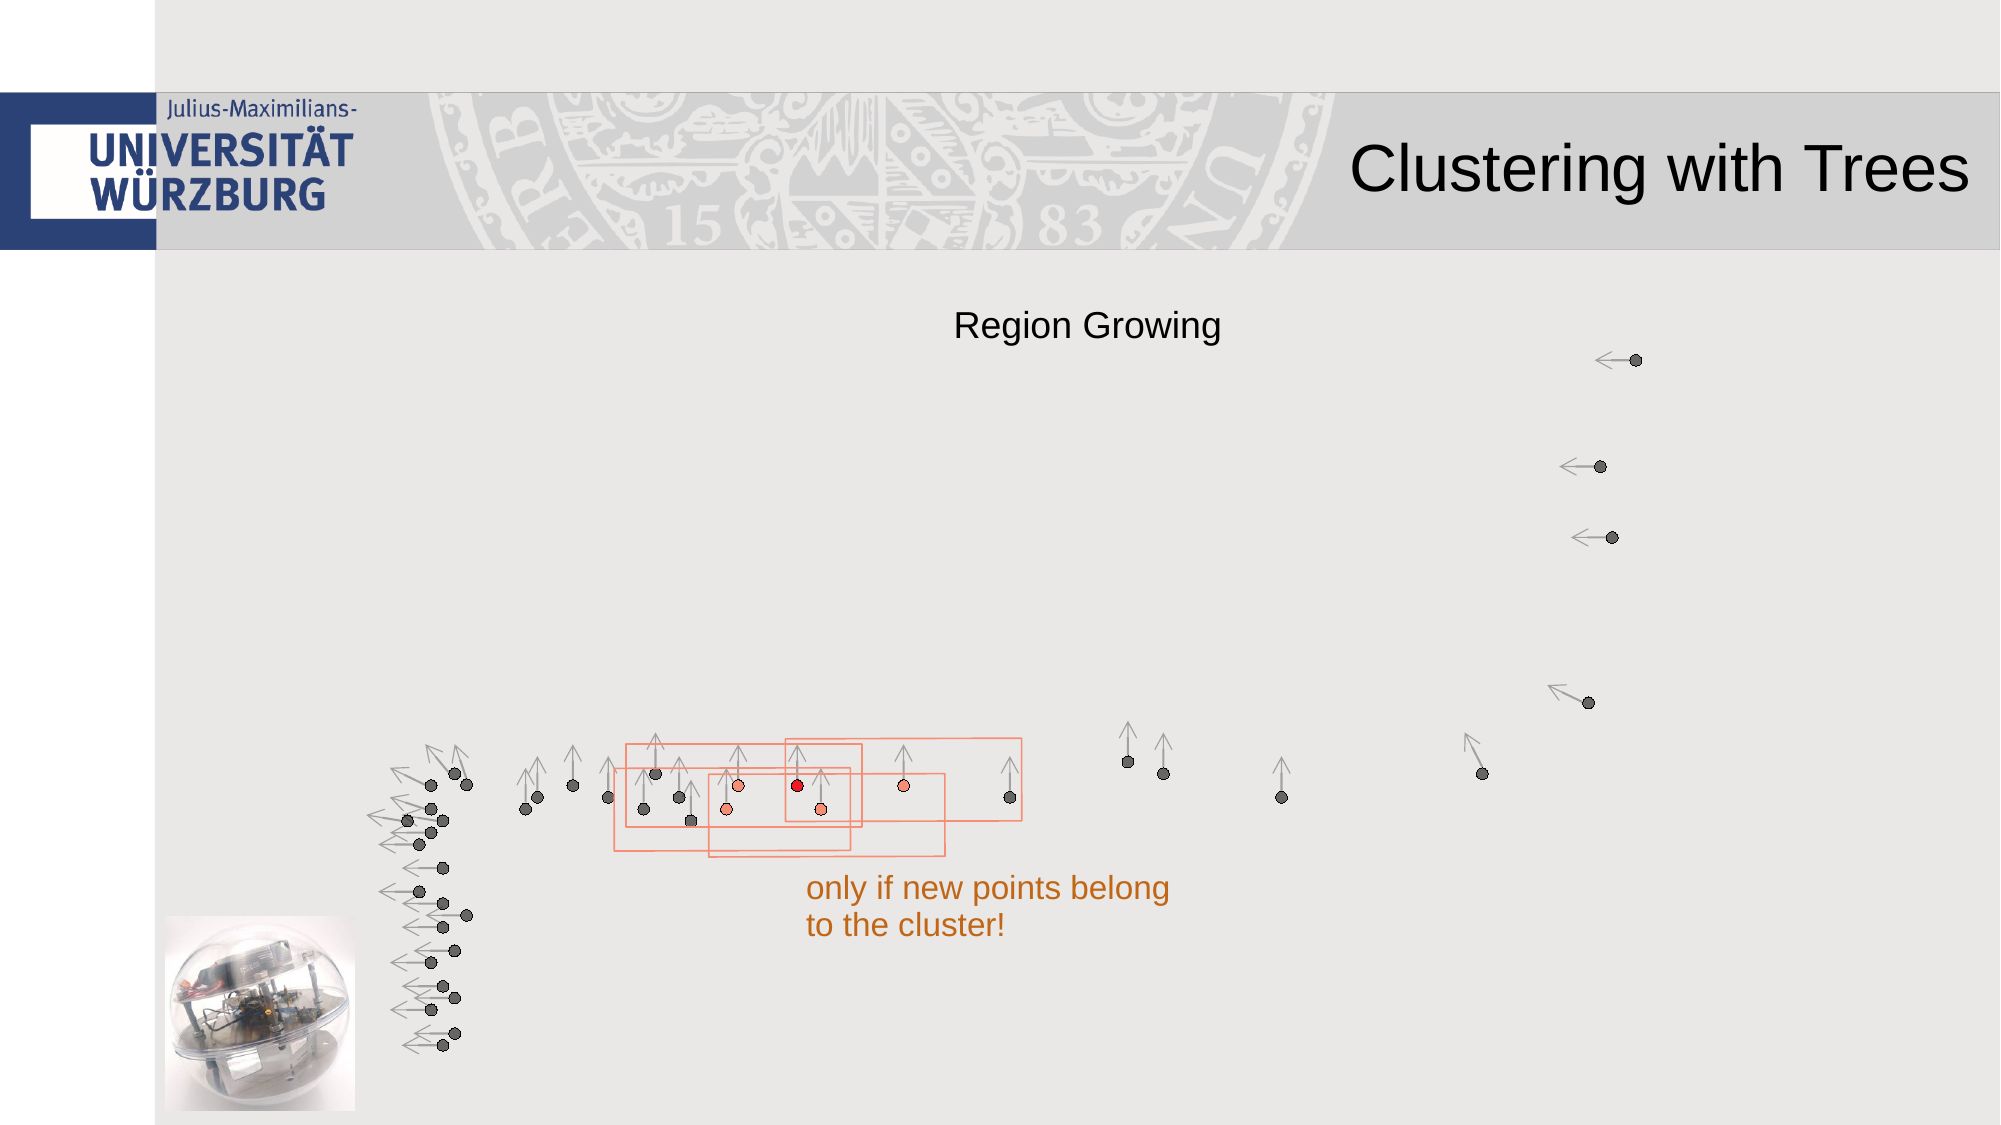

Clustering with Trees
Region Growing
only if new points belong to the cluster!